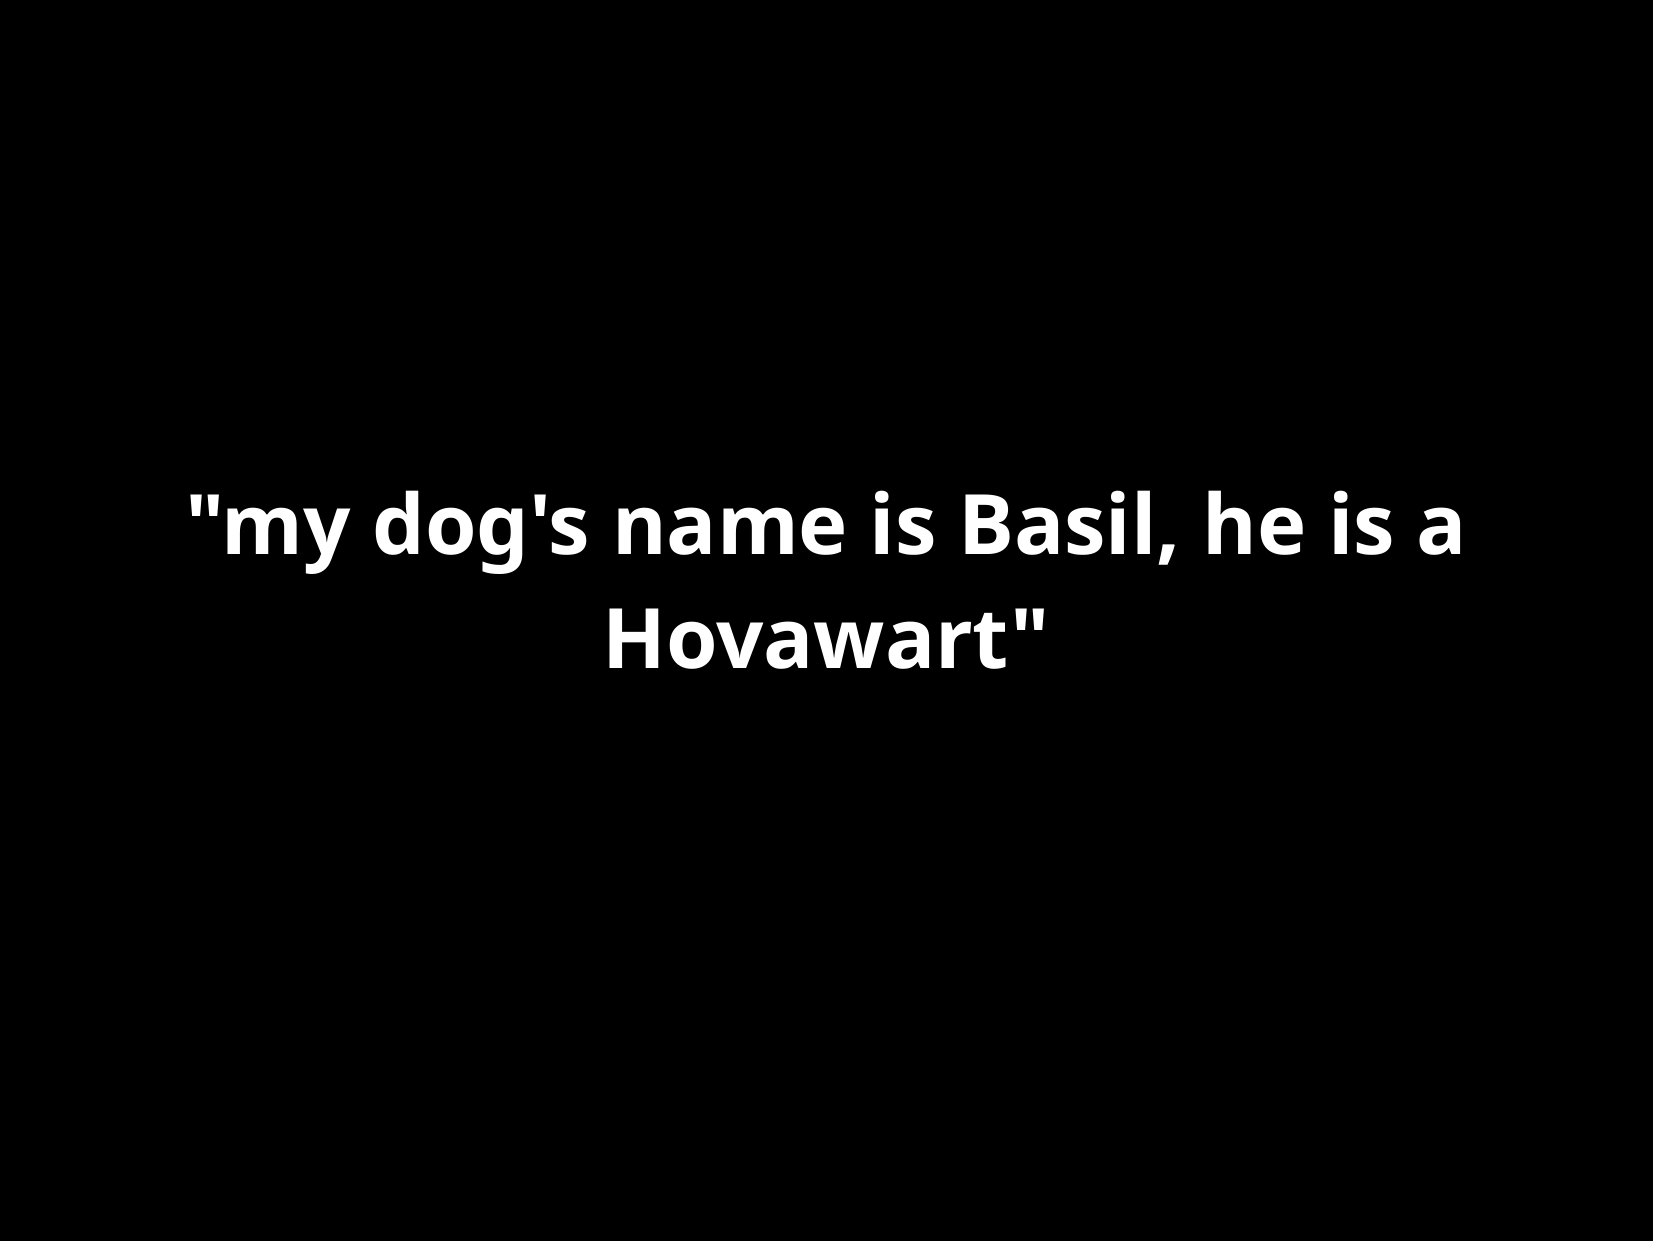

# "my dog's name is Basil, he is a Hovawart"